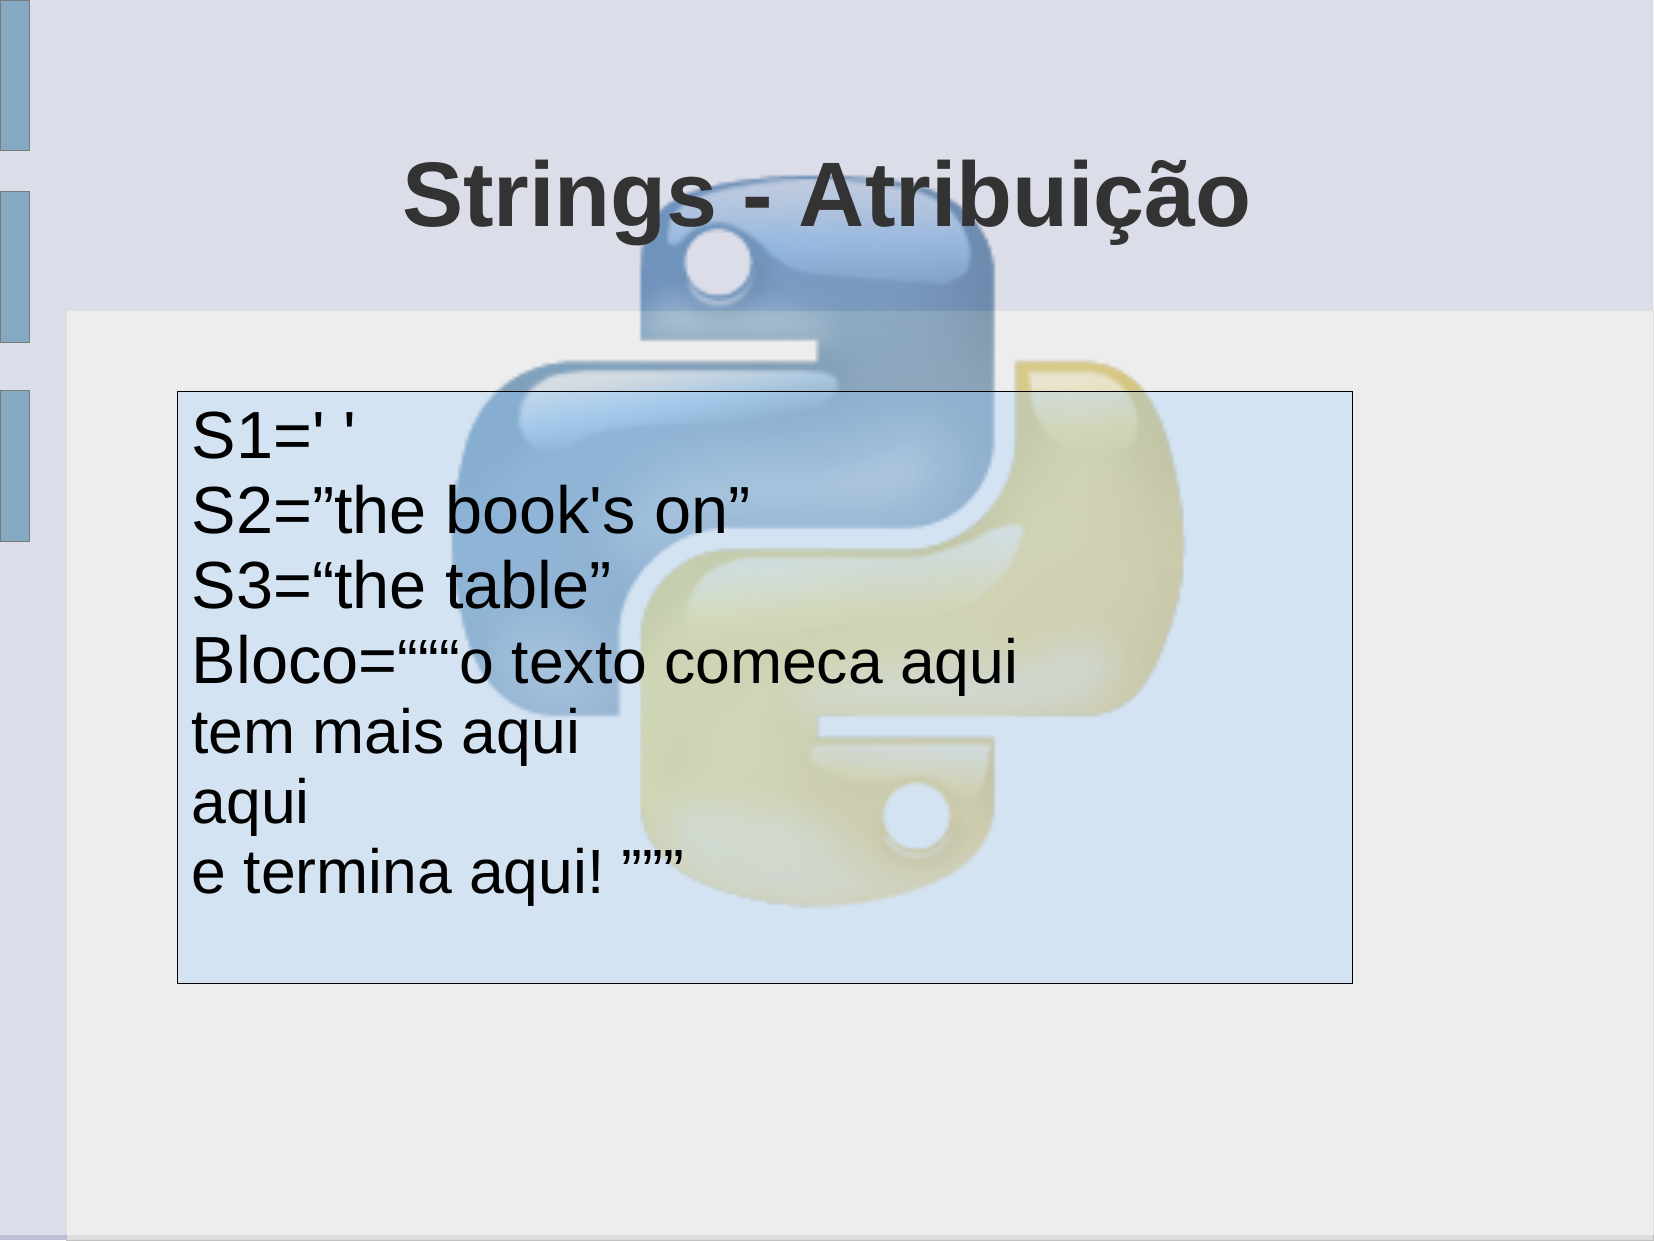

# Strings - Atribuição
S1=' '
S2=”the book's on”
S3=“the table”
Bloco=“““o texto comeca aqui
tem mais aqui
aqui
e termina aqui! ”””